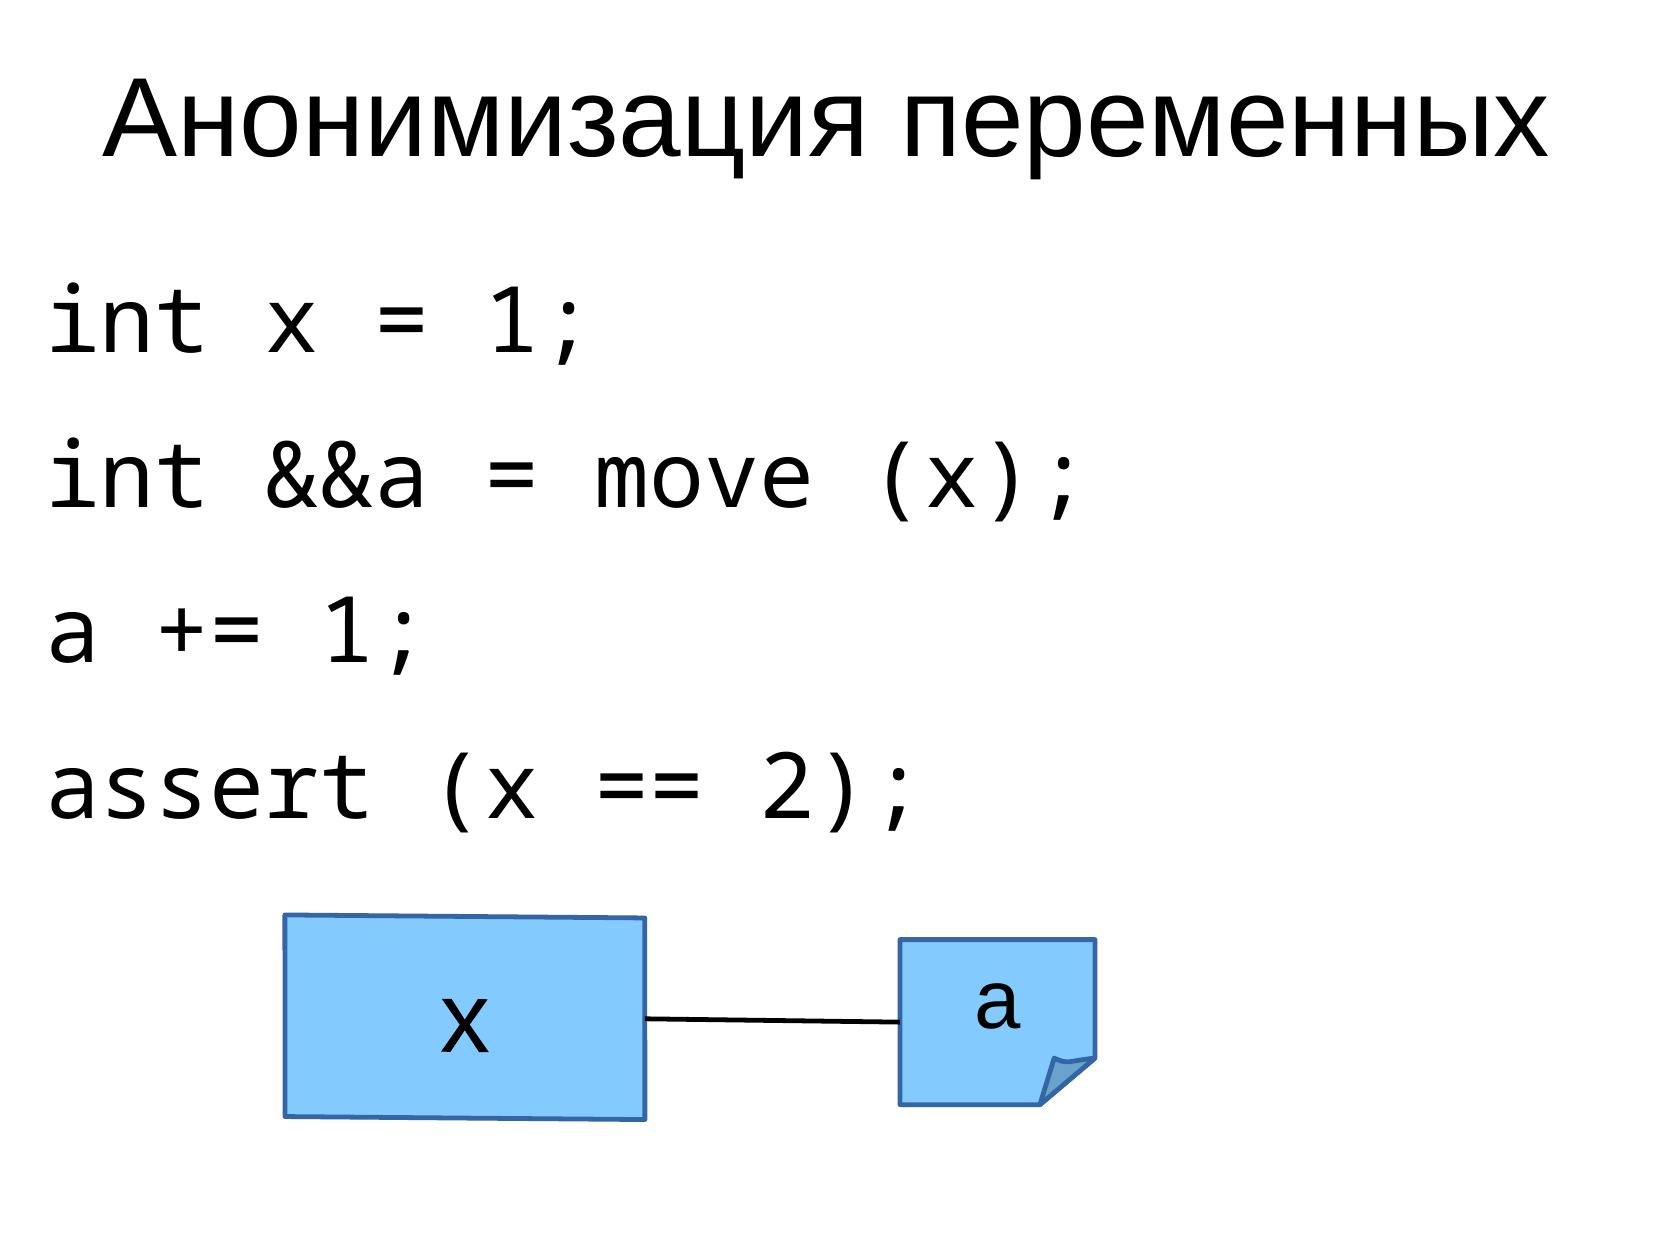

# Анонимизация переменных
int x = 1;
int &&a = move (x);
a += 1;
assert (x == 2);
x
a